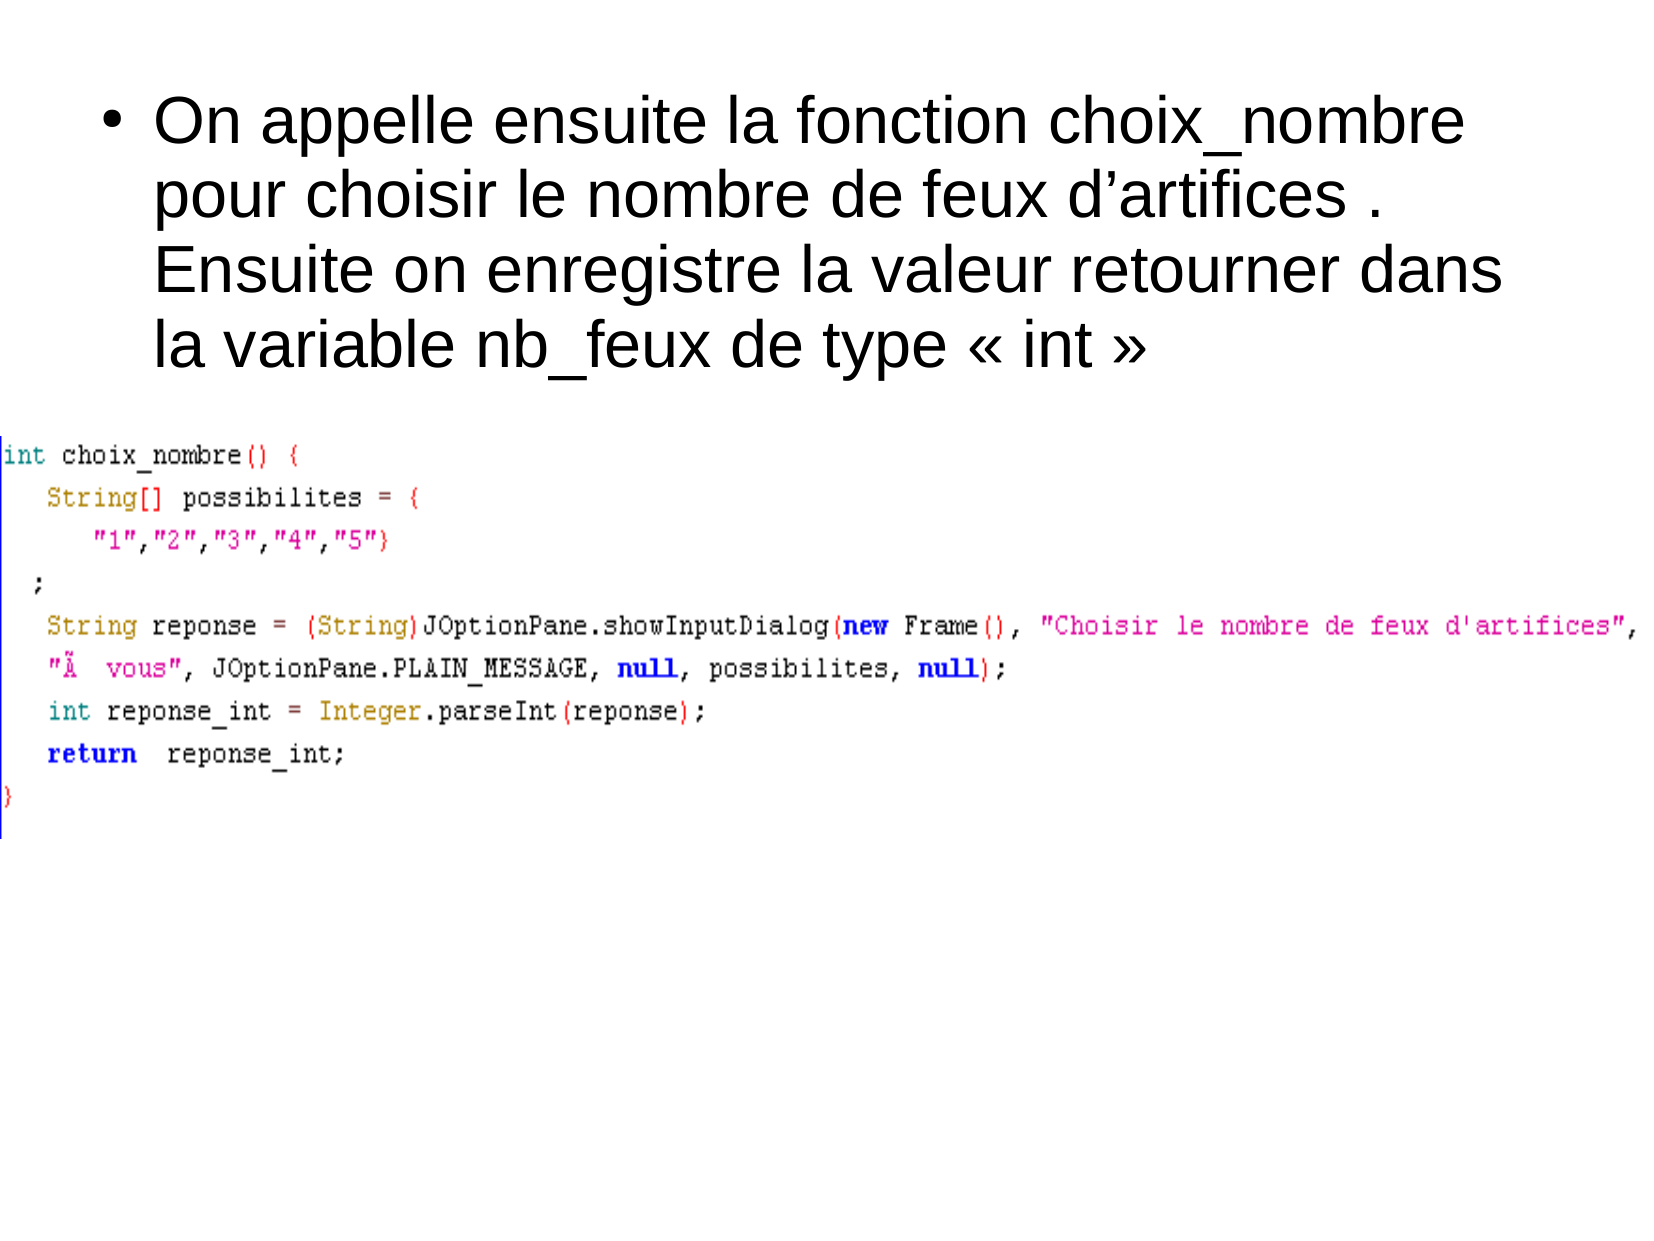

# On appelle ensuite la fonction choix_nombre pour choisir le nombre de feux d’artifices . Ensuite on enregistre la valeur retourner dans la variable nb_feux de type « int »